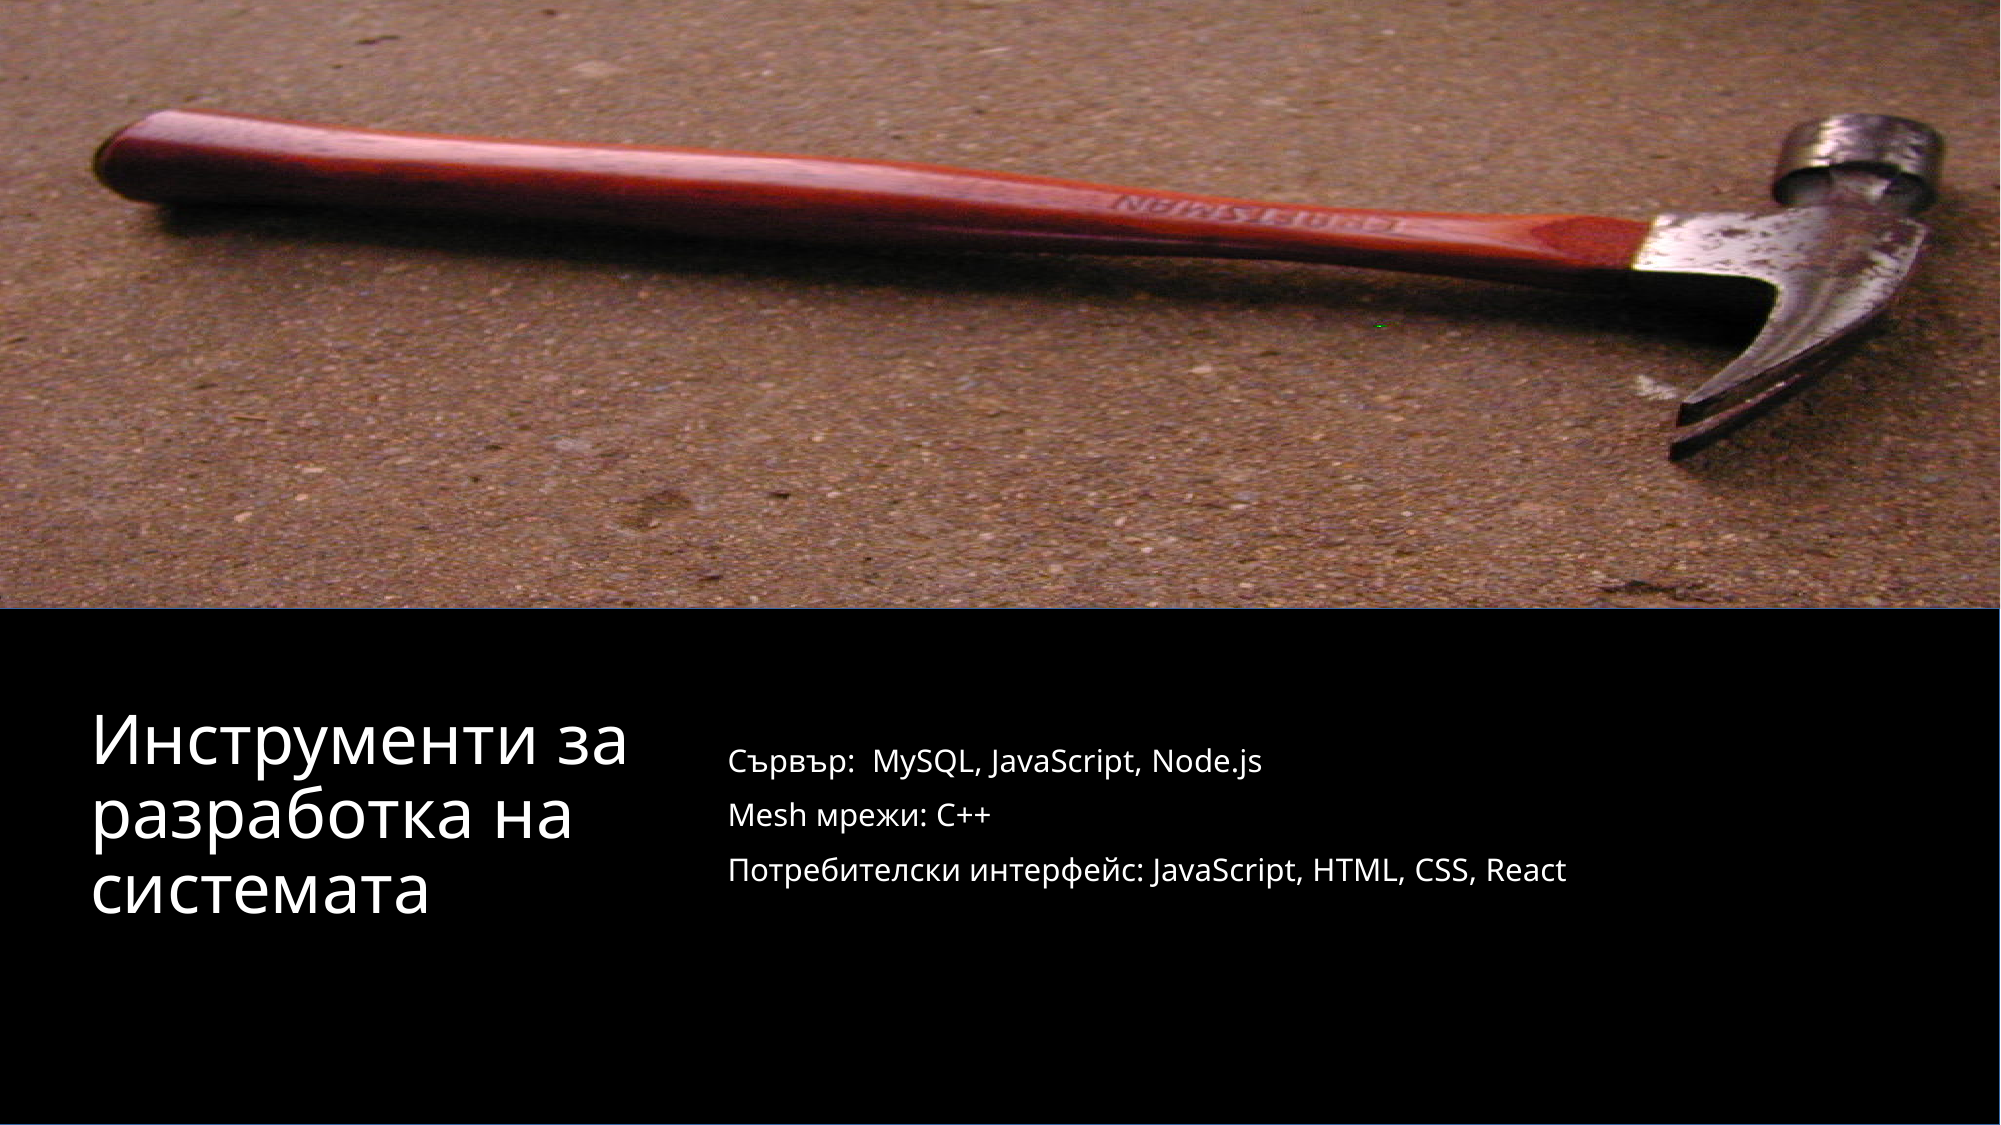

# Инструменти за разработка на системата
Сървър: MySQL, JavaScript, Node.js
Mesh мрежи: C++
Потребителски интерфейс: JavaScript, HTML, CSS, React